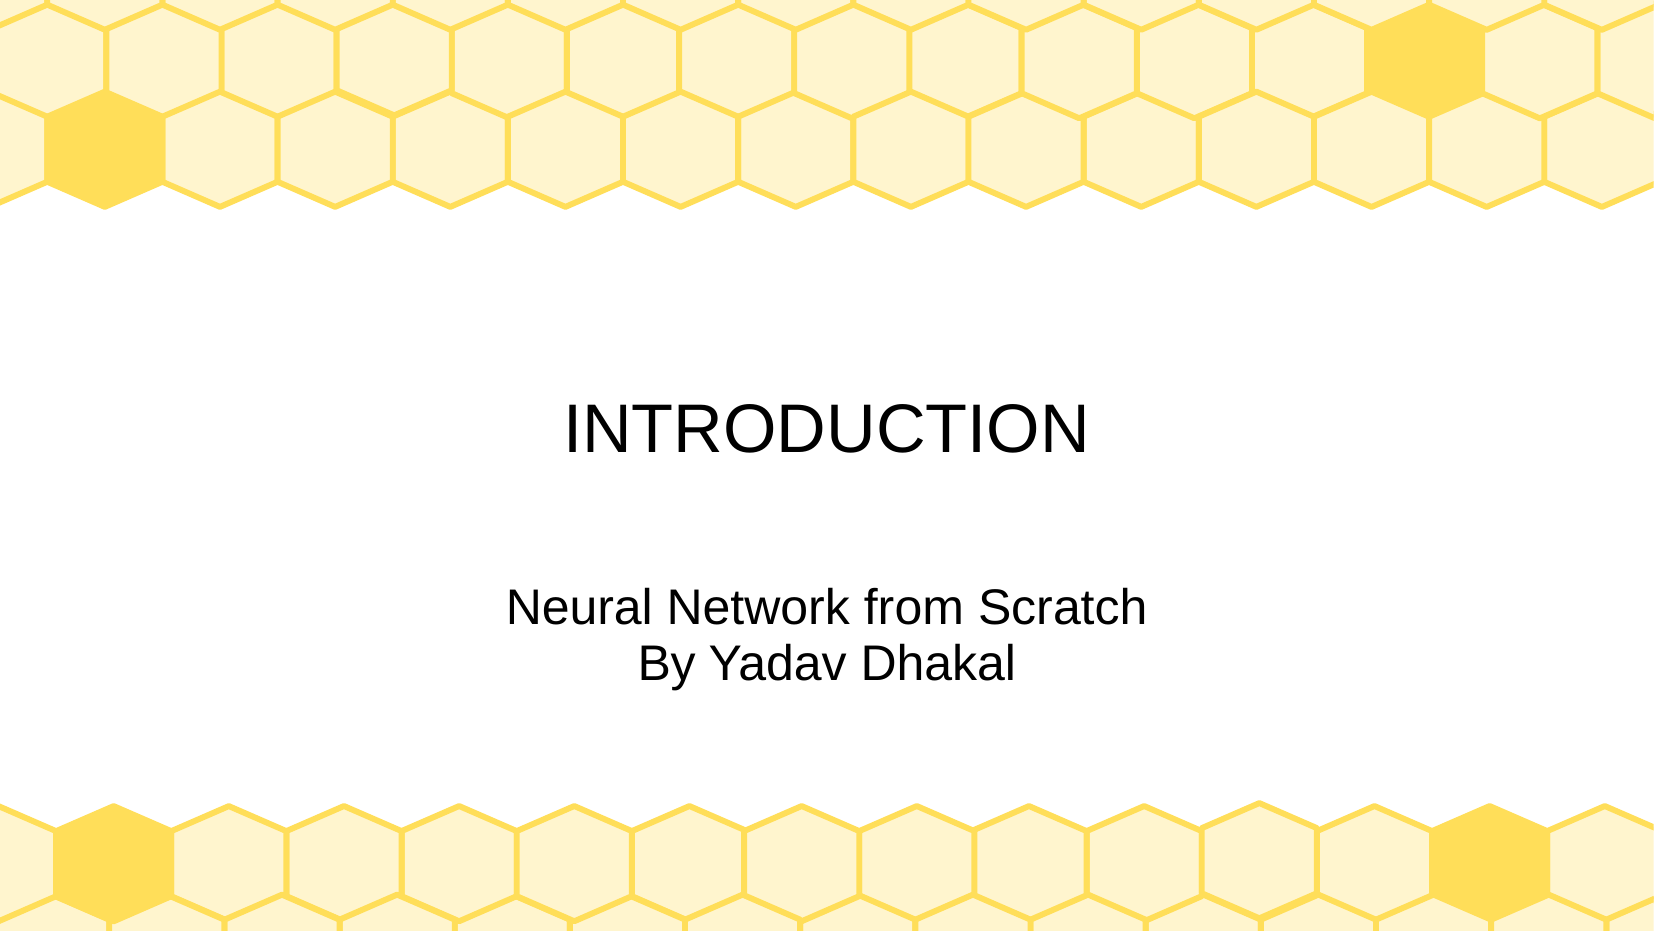

# INTRODUCTION
Neural Network from Scratch
By Yadav Dhakal